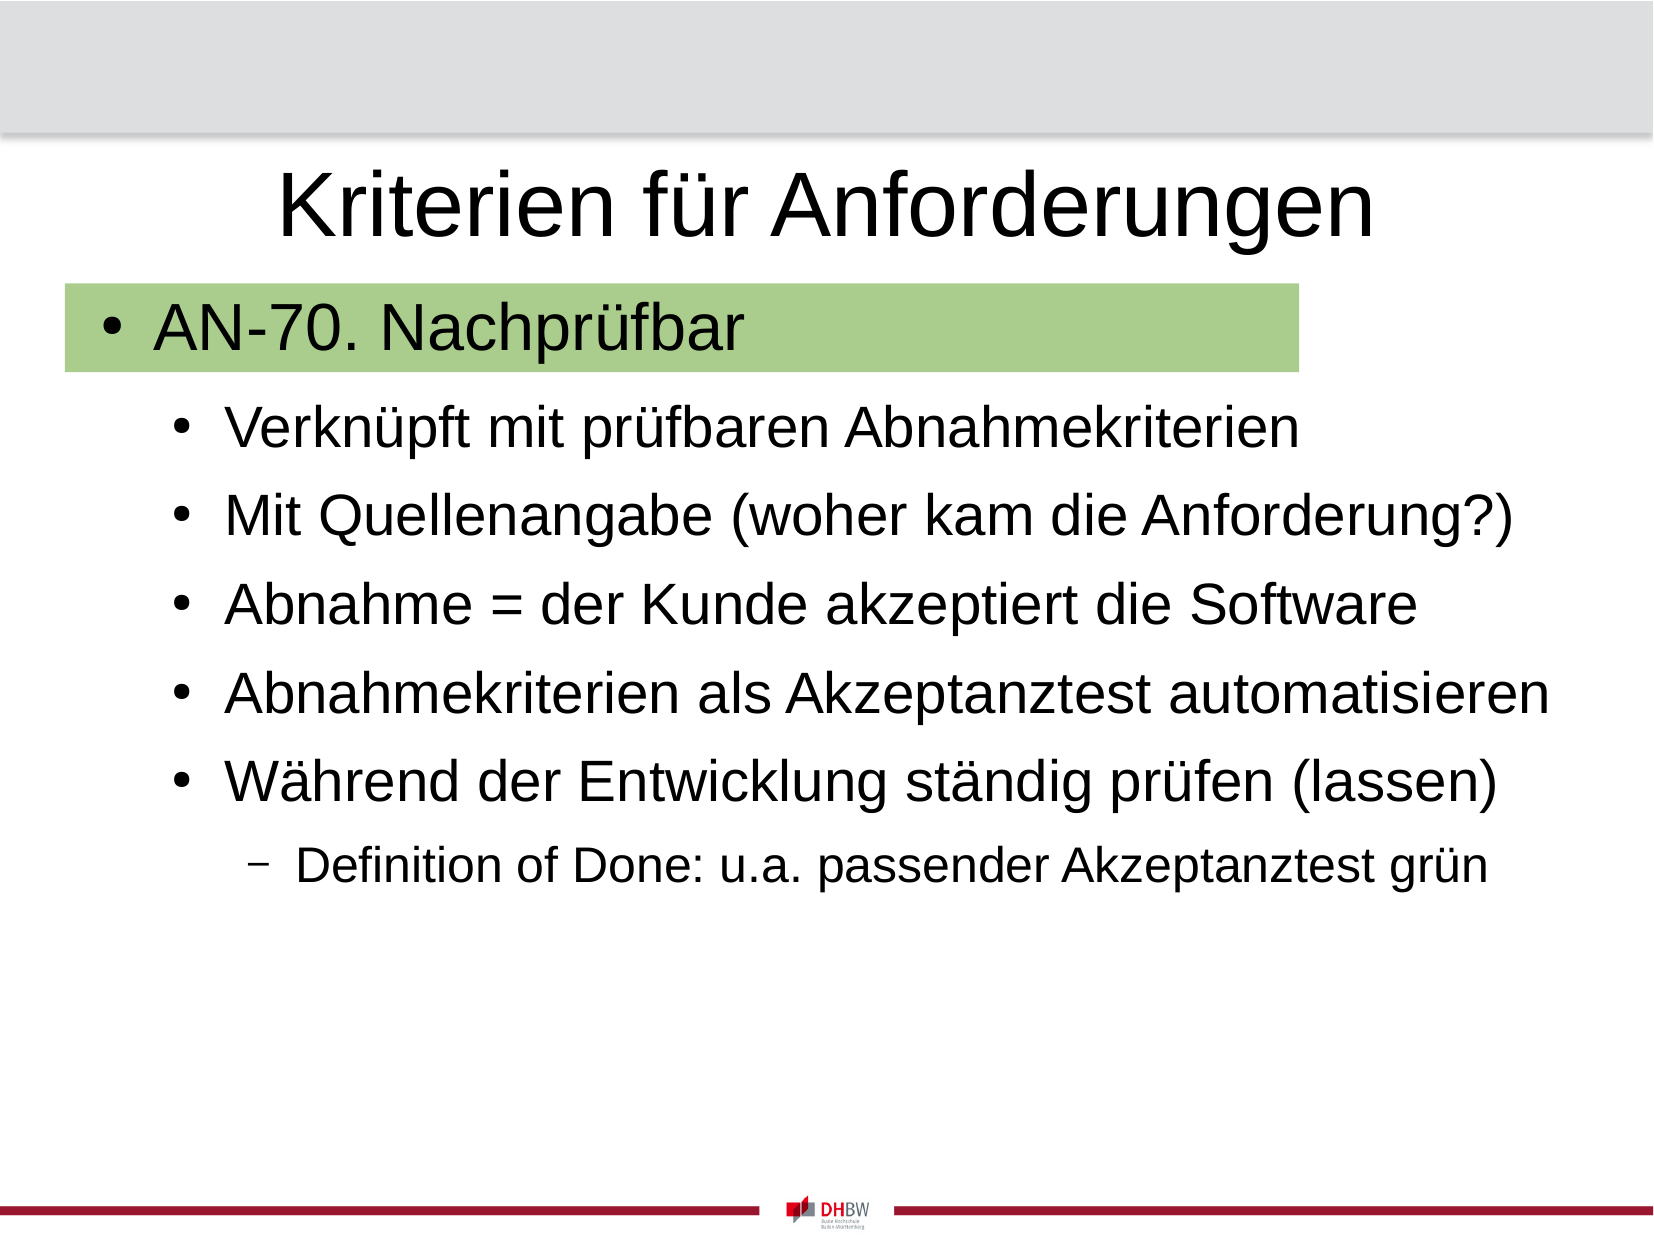

# Kriterien für Anforderungen
AN-70. Nachprüfbar
Verknüpft mit prüfbaren Abnahmekriterien
Mit Quellenangabe (woher kam die Anforderung?)
Abnahme = der Kunde akzeptiert die Software
Abnahmekriterien als Akzeptanztest automatisieren
Während der Entwicklung ständig prüfen (lassen)
Definition of Done: u.a. passender Akzeptanztest grün